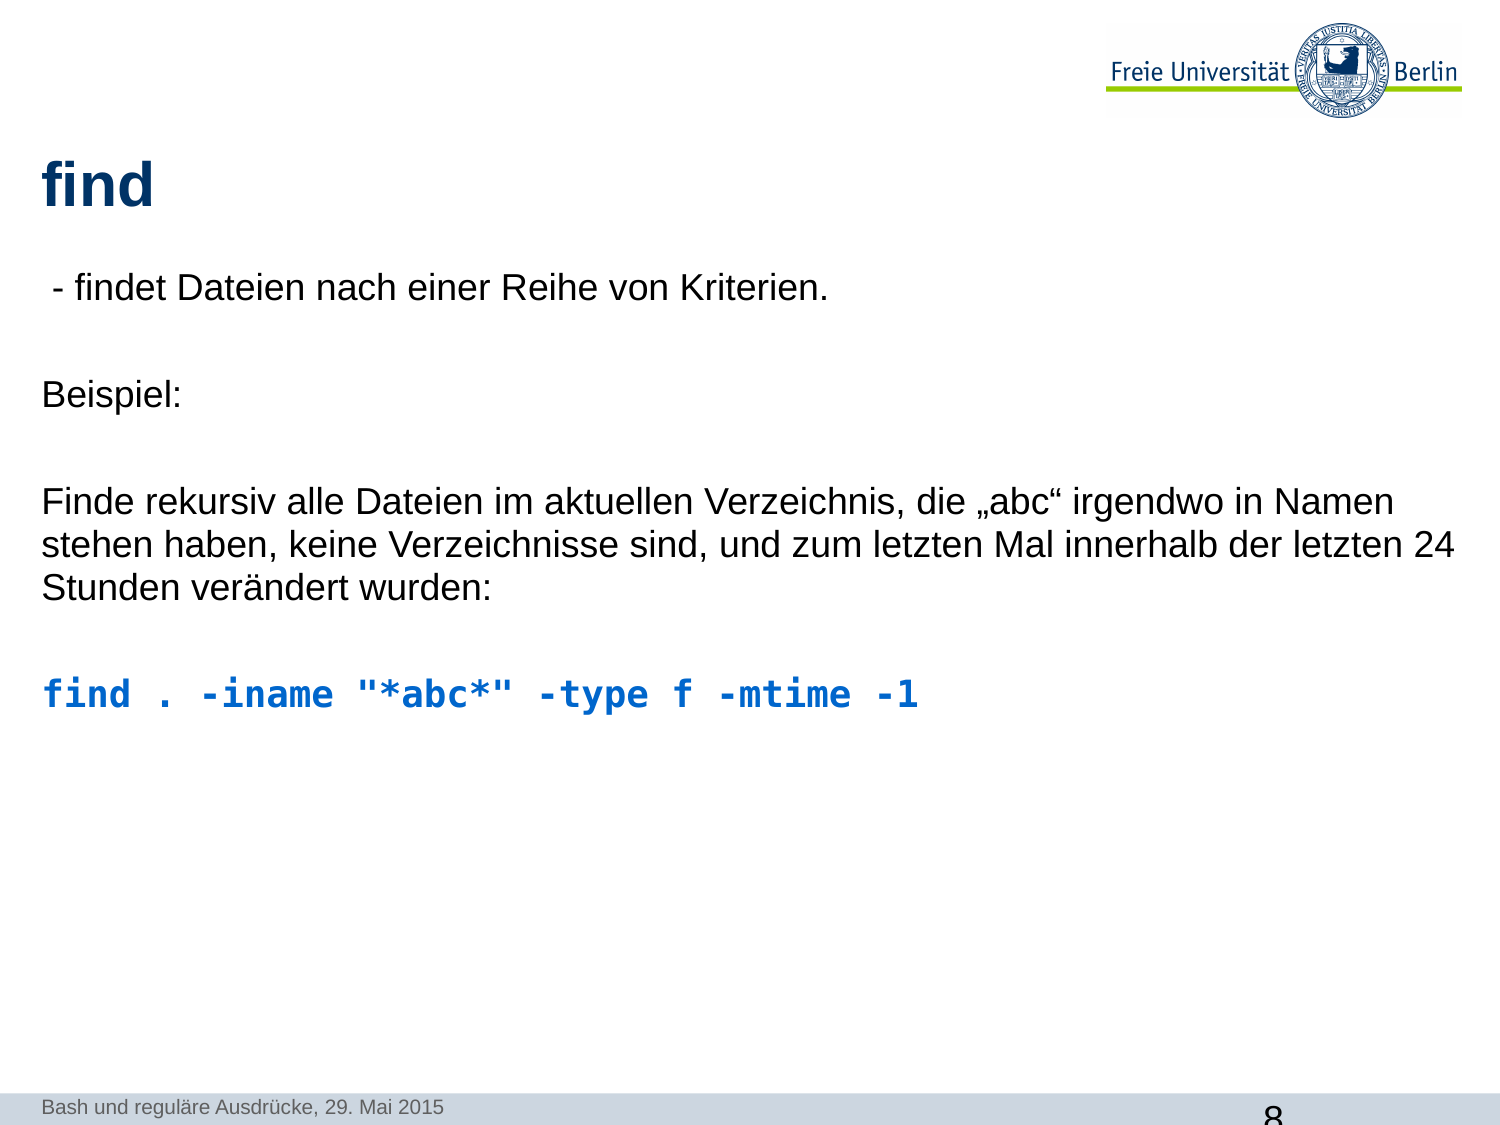

# find
 - findet Dateien nach einer Reihe von Kriterien.
Beispiel:
Finde rekursiv alle Dateien im aktuellen Verzeichnis, die „abc“ irgendwo in Namen stehen haben, keine Verzeichnisse sind, und zum letzten Mal innerhalb der letzten 24 Stunden verändert wurden:
find . -iname "*abc*" -type f -mtime -1